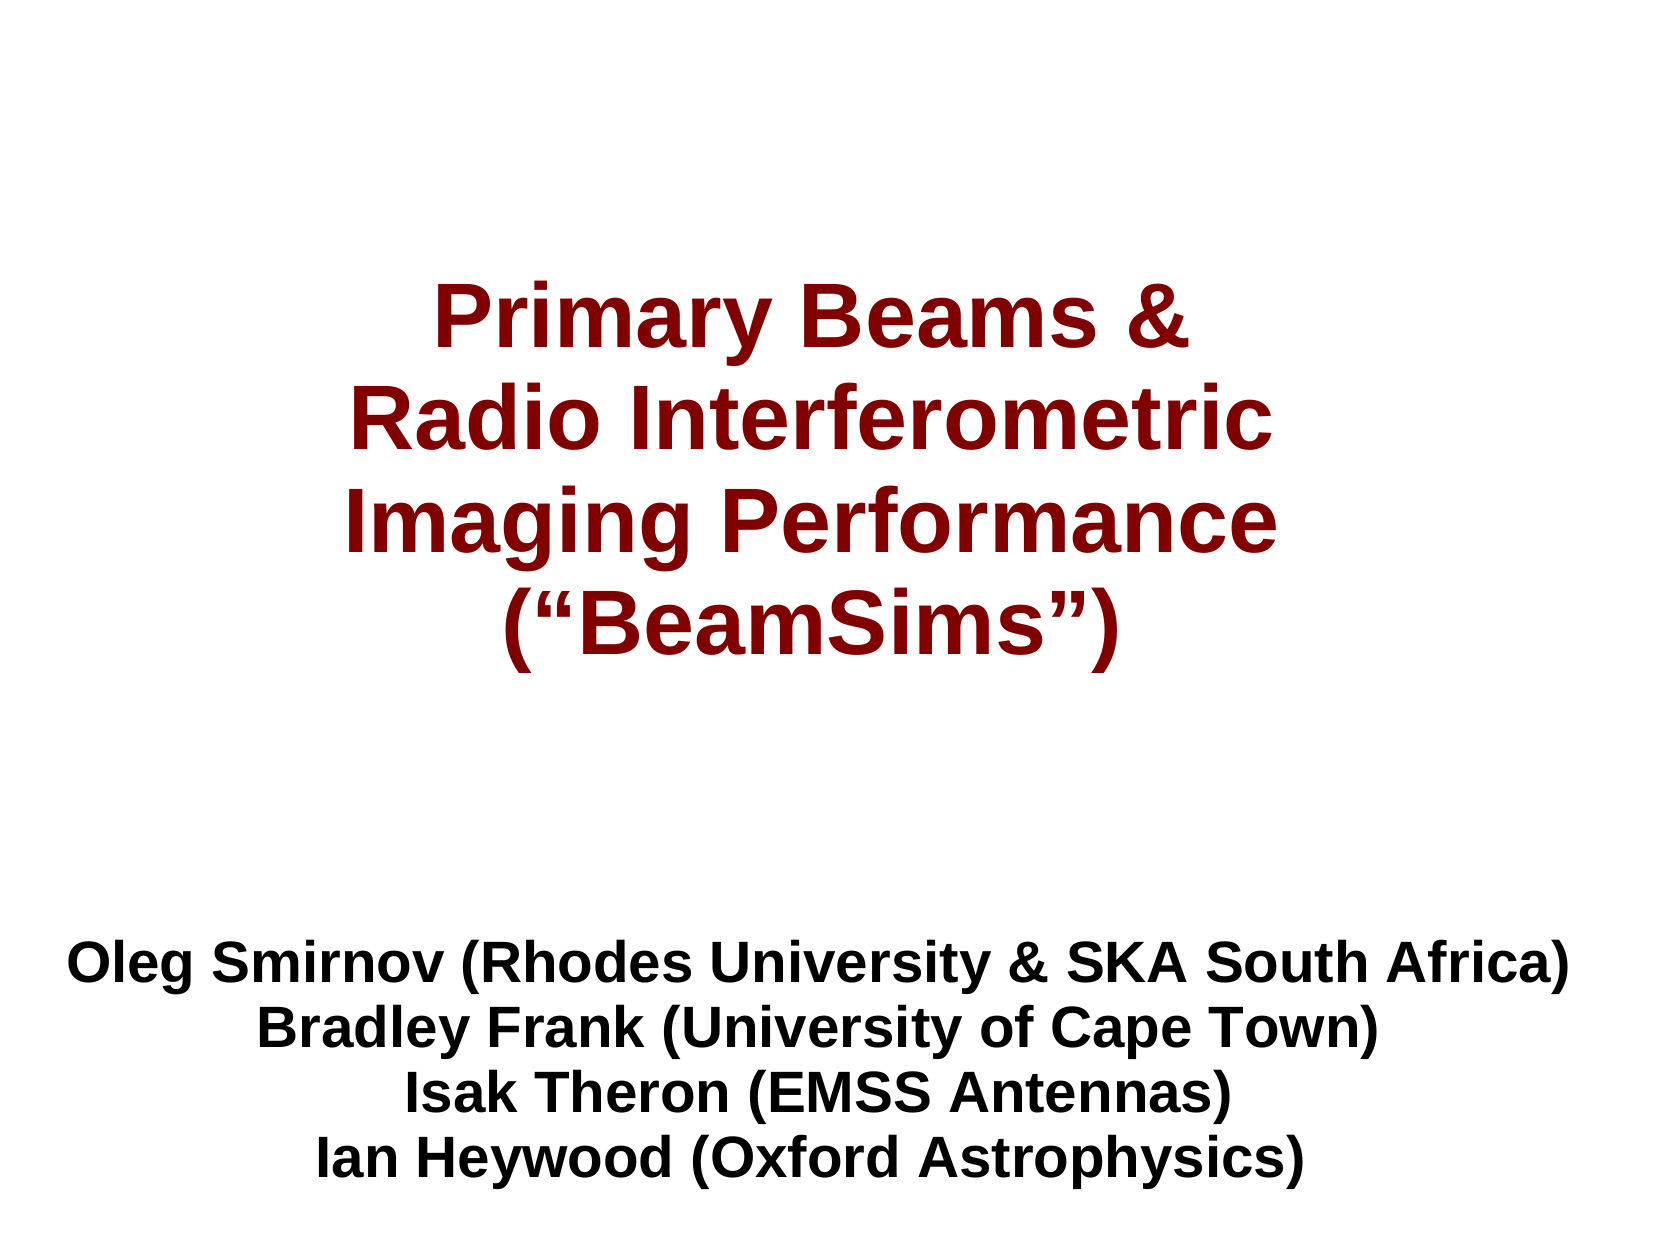

# Primary Beams & Radio Interferometric Imaging Performance (“BeamSims”)
Oleg Smirnov (Rhodes University & SKA South Africa)
Bradley Frank (University of Cape Town)
Isak Theron (EMSS Antennas)
Ian Heywood (Oxford Astrophysics)